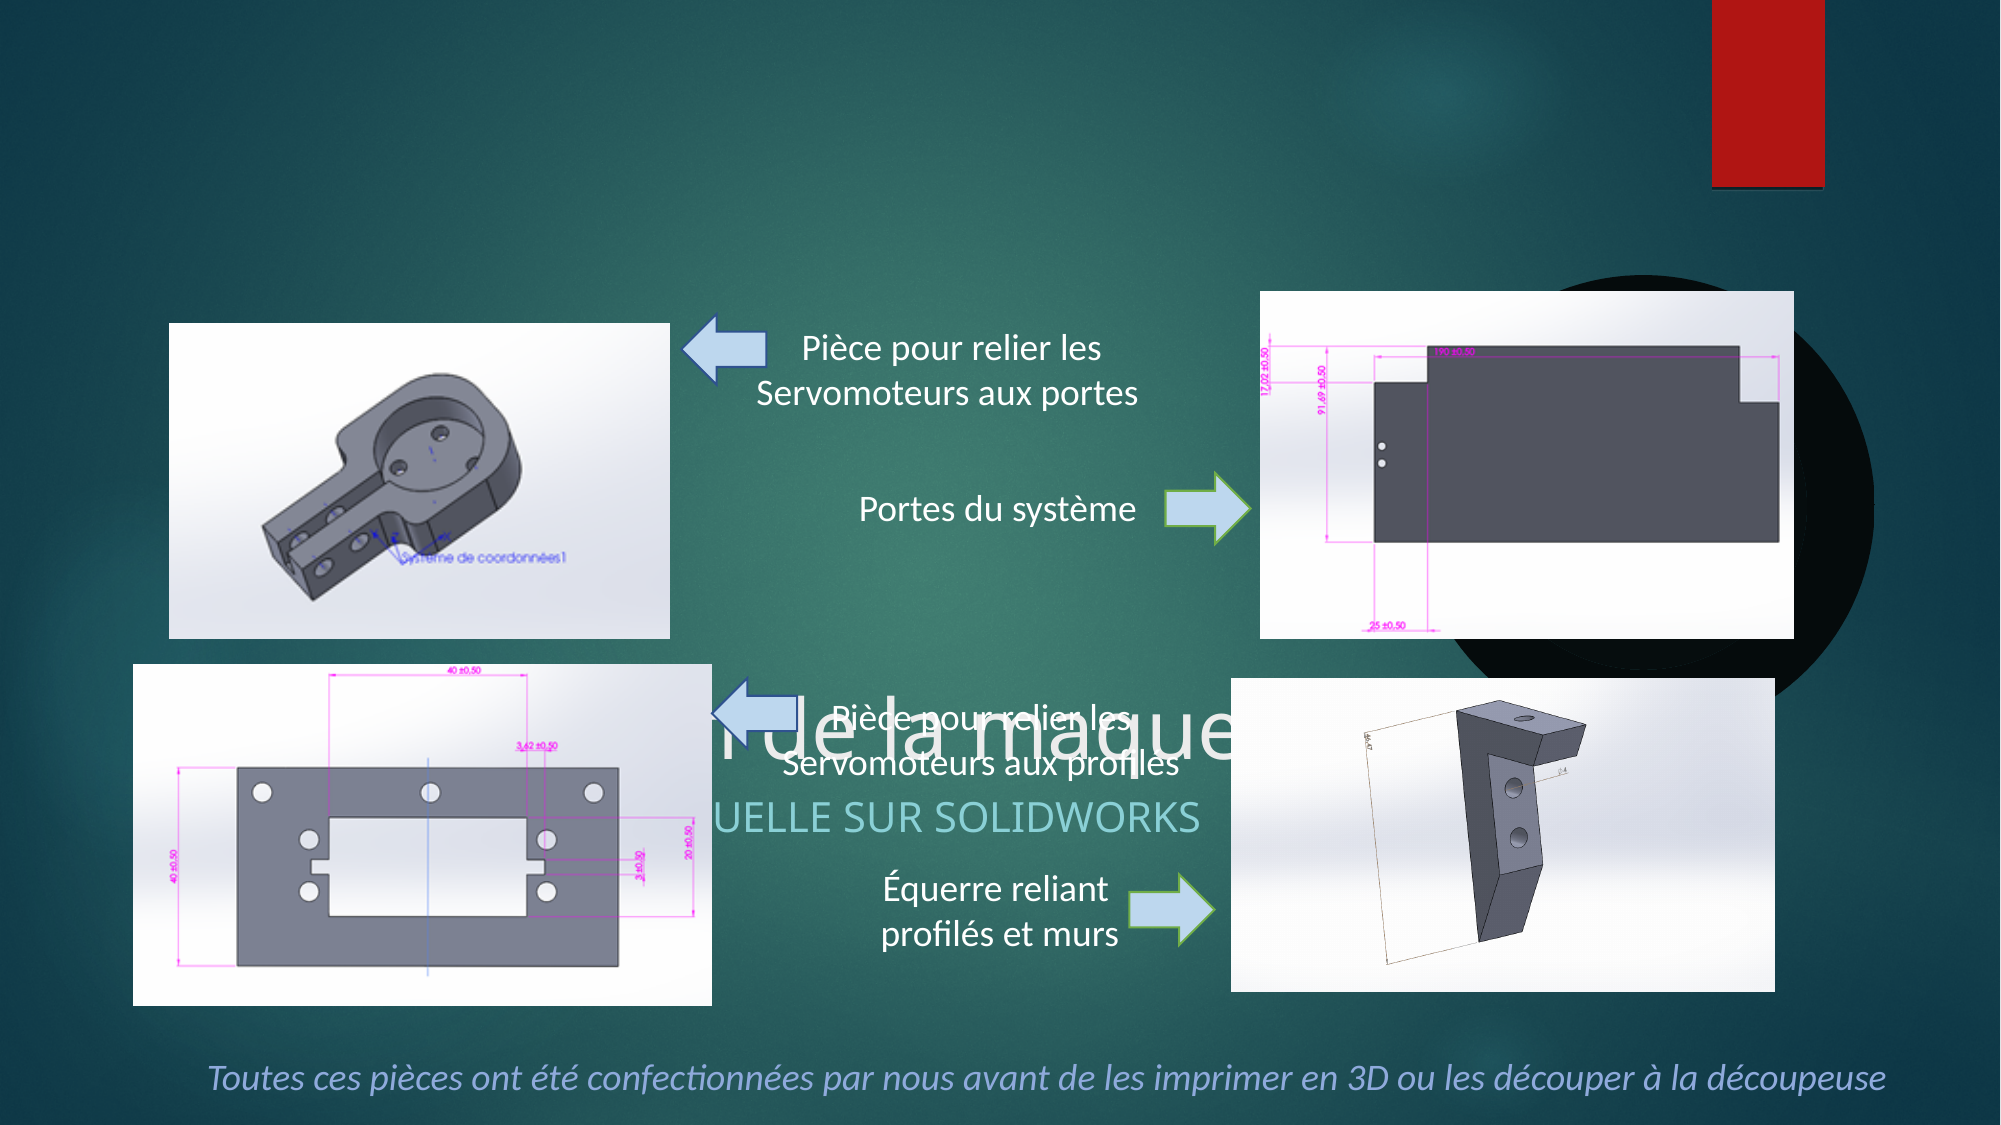

Pièce pour relier les Servomoteurs aux portes
# II) La création de la maquette
Portes du système
Pièce pour relier les Servomoteurs aux profilés
1. Une conception virtuelle sur solidworks
Équerre reliant profilés et murs
Toutes ces pièces ont été confectionnées par nous avant de les imprimer en 3D ou les découper à la découpeuse